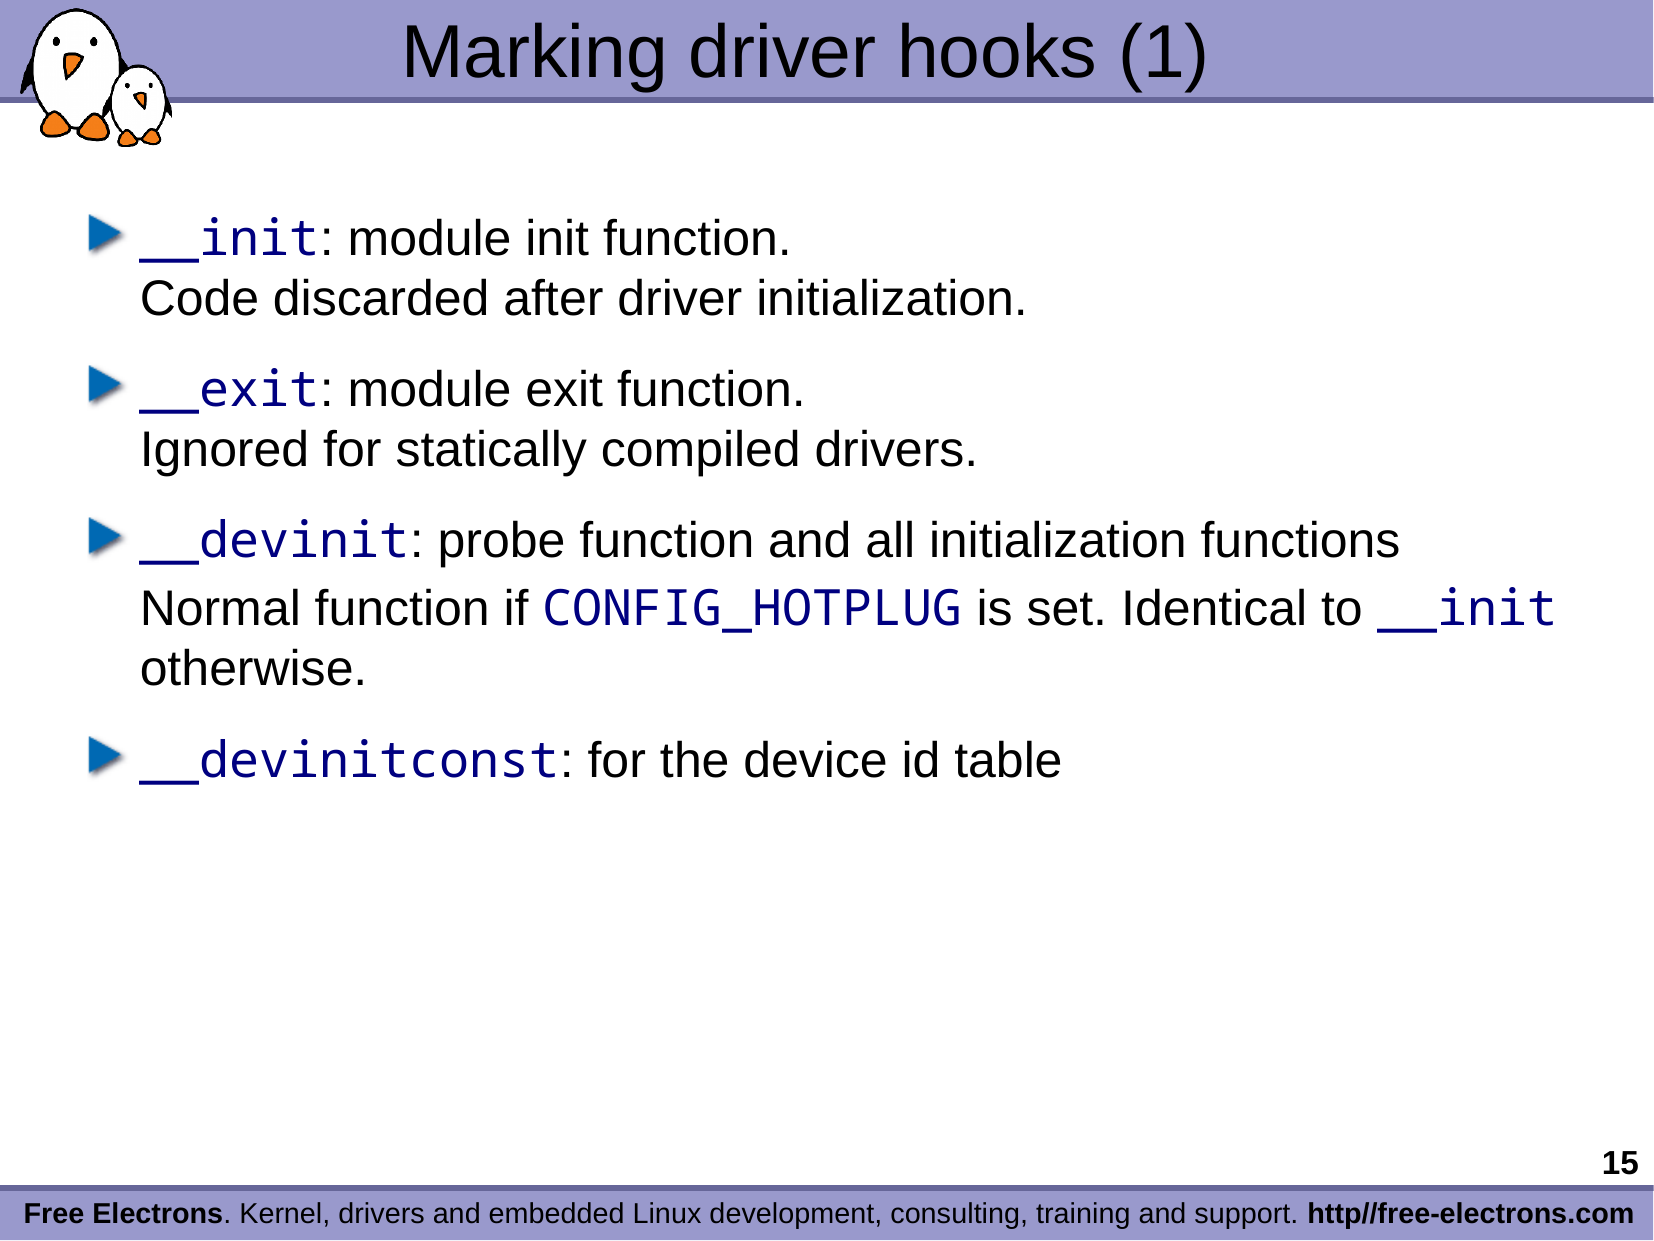

# Marking driver hooks (1)
__init: module init function.
Code discarded after driver initialization.
__exit: module exit function.
Ignored for statically compiled drivers.
__devinit: probe function and all initialization functions
Normal function if CONFIG_HOTPLUG is set. Identical to __init otherwise.
__devinitconst: for the device id table